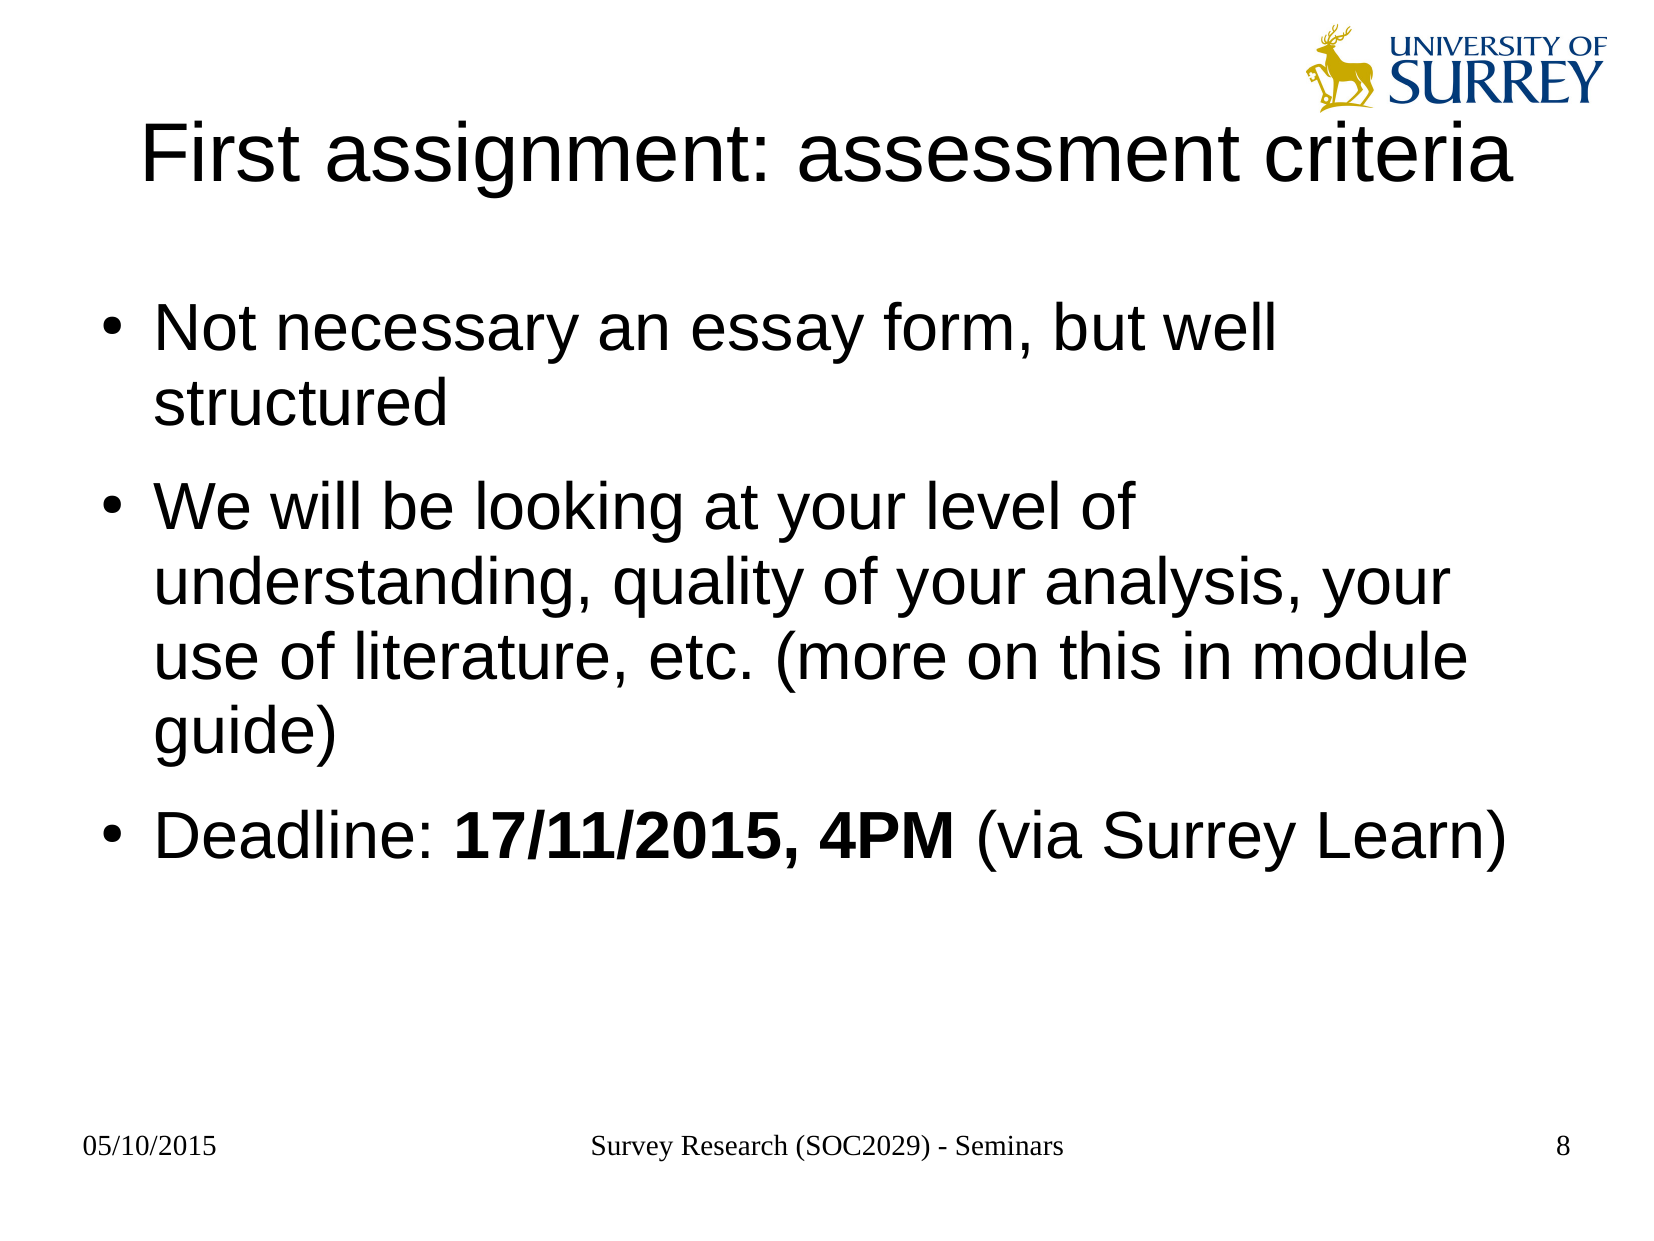

# First assignment: assessment criteria
Not necessary an essay form, but well structured
We will be looking at your level of understanding, quality of your analysis, your use of literature, etc. (more on this in module guide)
Deadline: 17/11/2015, 4PM (via Surrey Learn)
05/10/2015
8